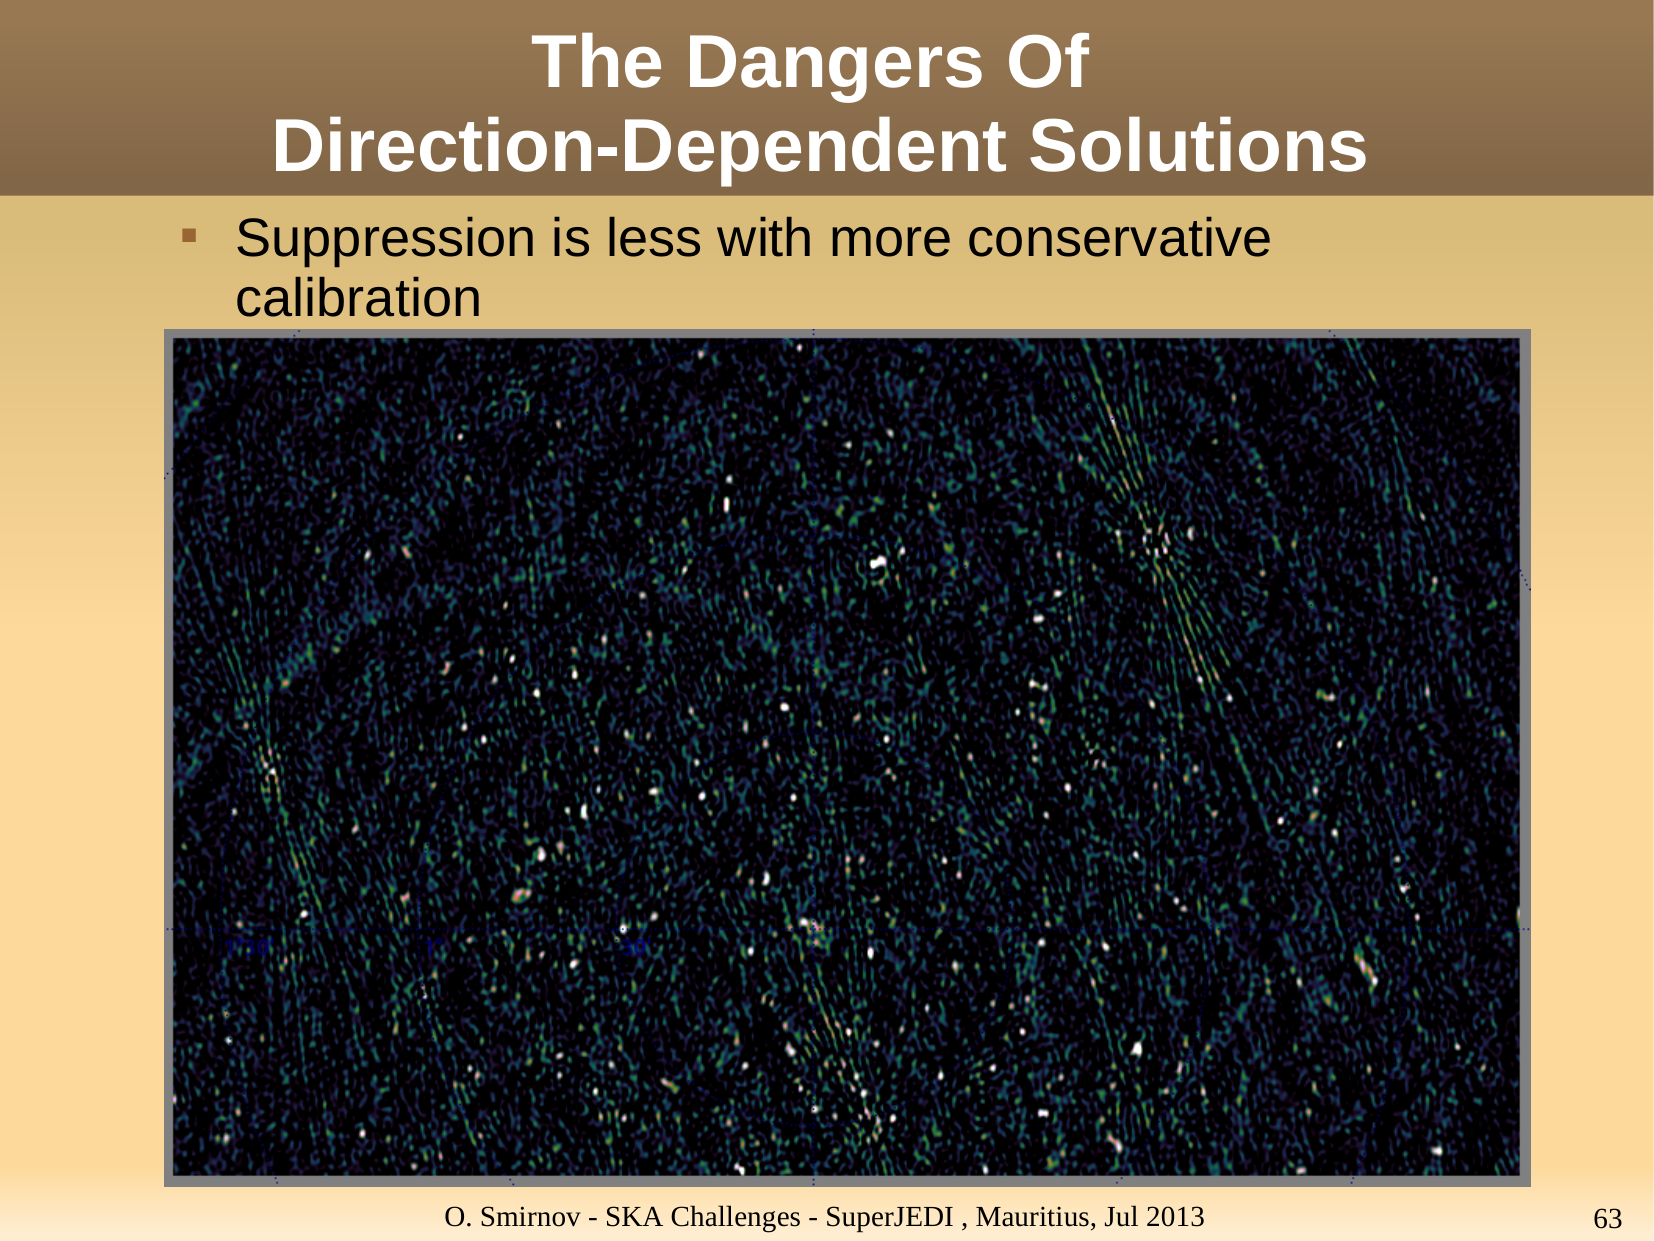

# The Dangers Of Direction-Dependent Solutions
Suppression is less with more conservative calibration
Our target
O. Smirnov - SKA Challenges - SuperJEDI , Mauritius, Jul 2013
63